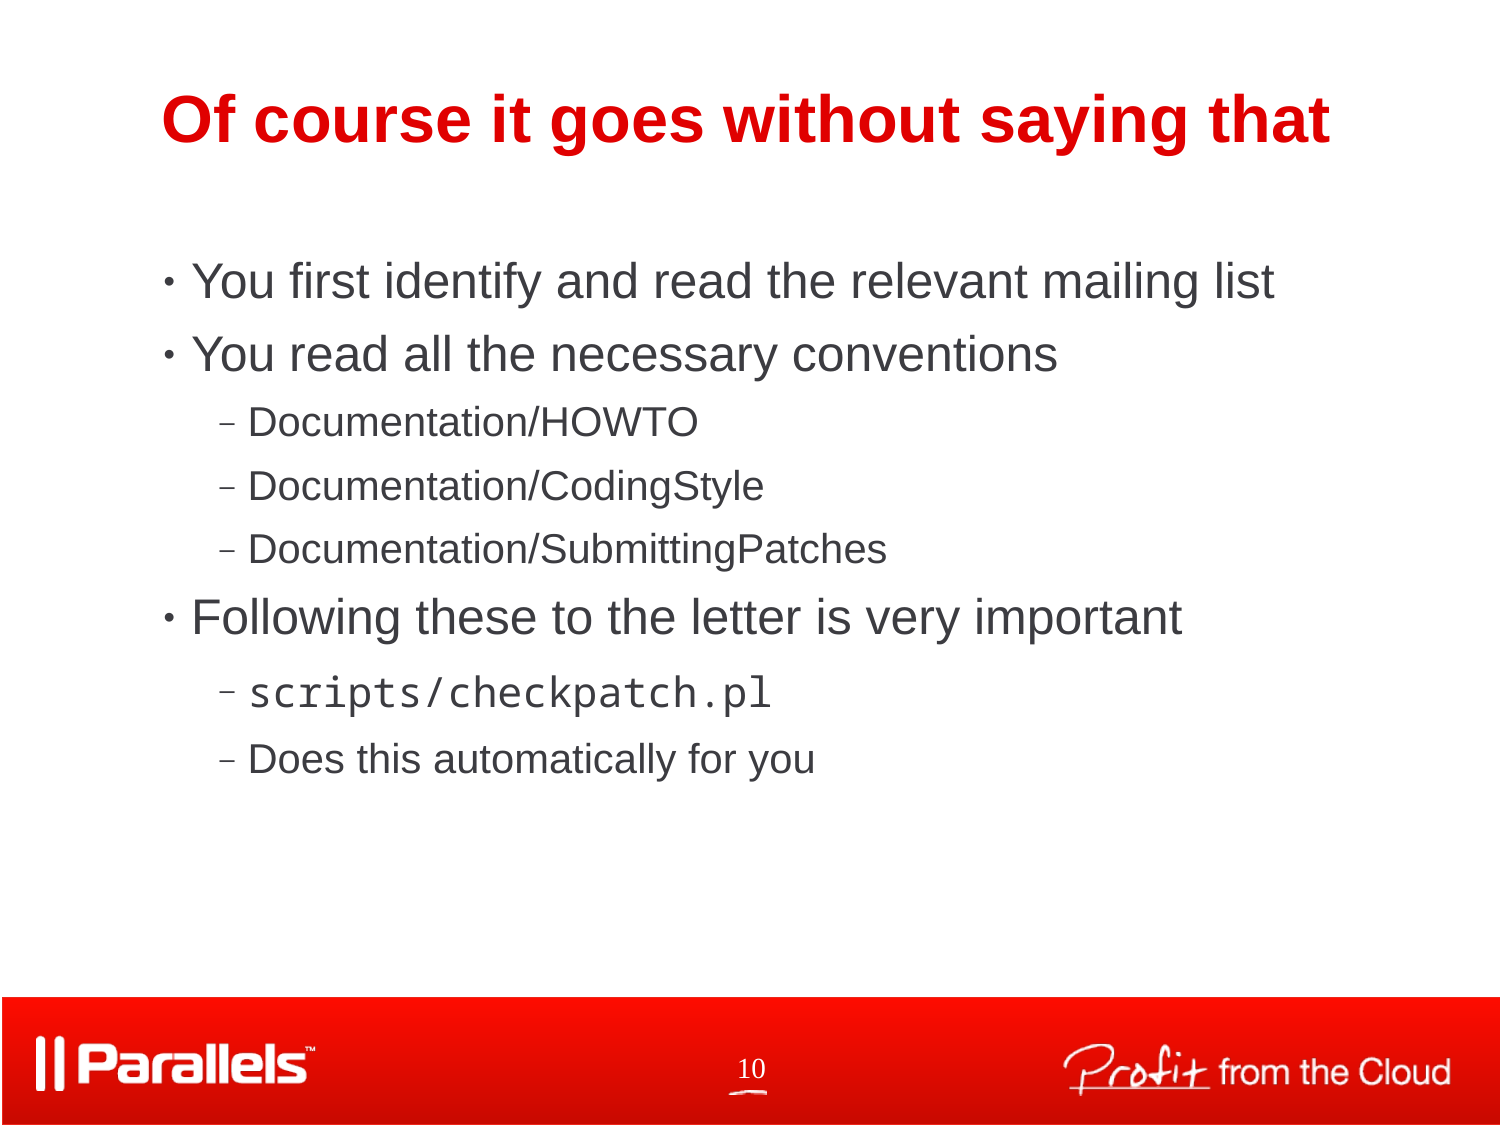

# Of course it goes without saying that
You first identify and read the relevant mailing list
You read all the necessary conventions
Documentation/HOWTO
Documentation/CodingStyle
Documentation/SubmittingPatches
Following these to the letter is very important
scripts/checkpatch.pl
Does this automatically for you